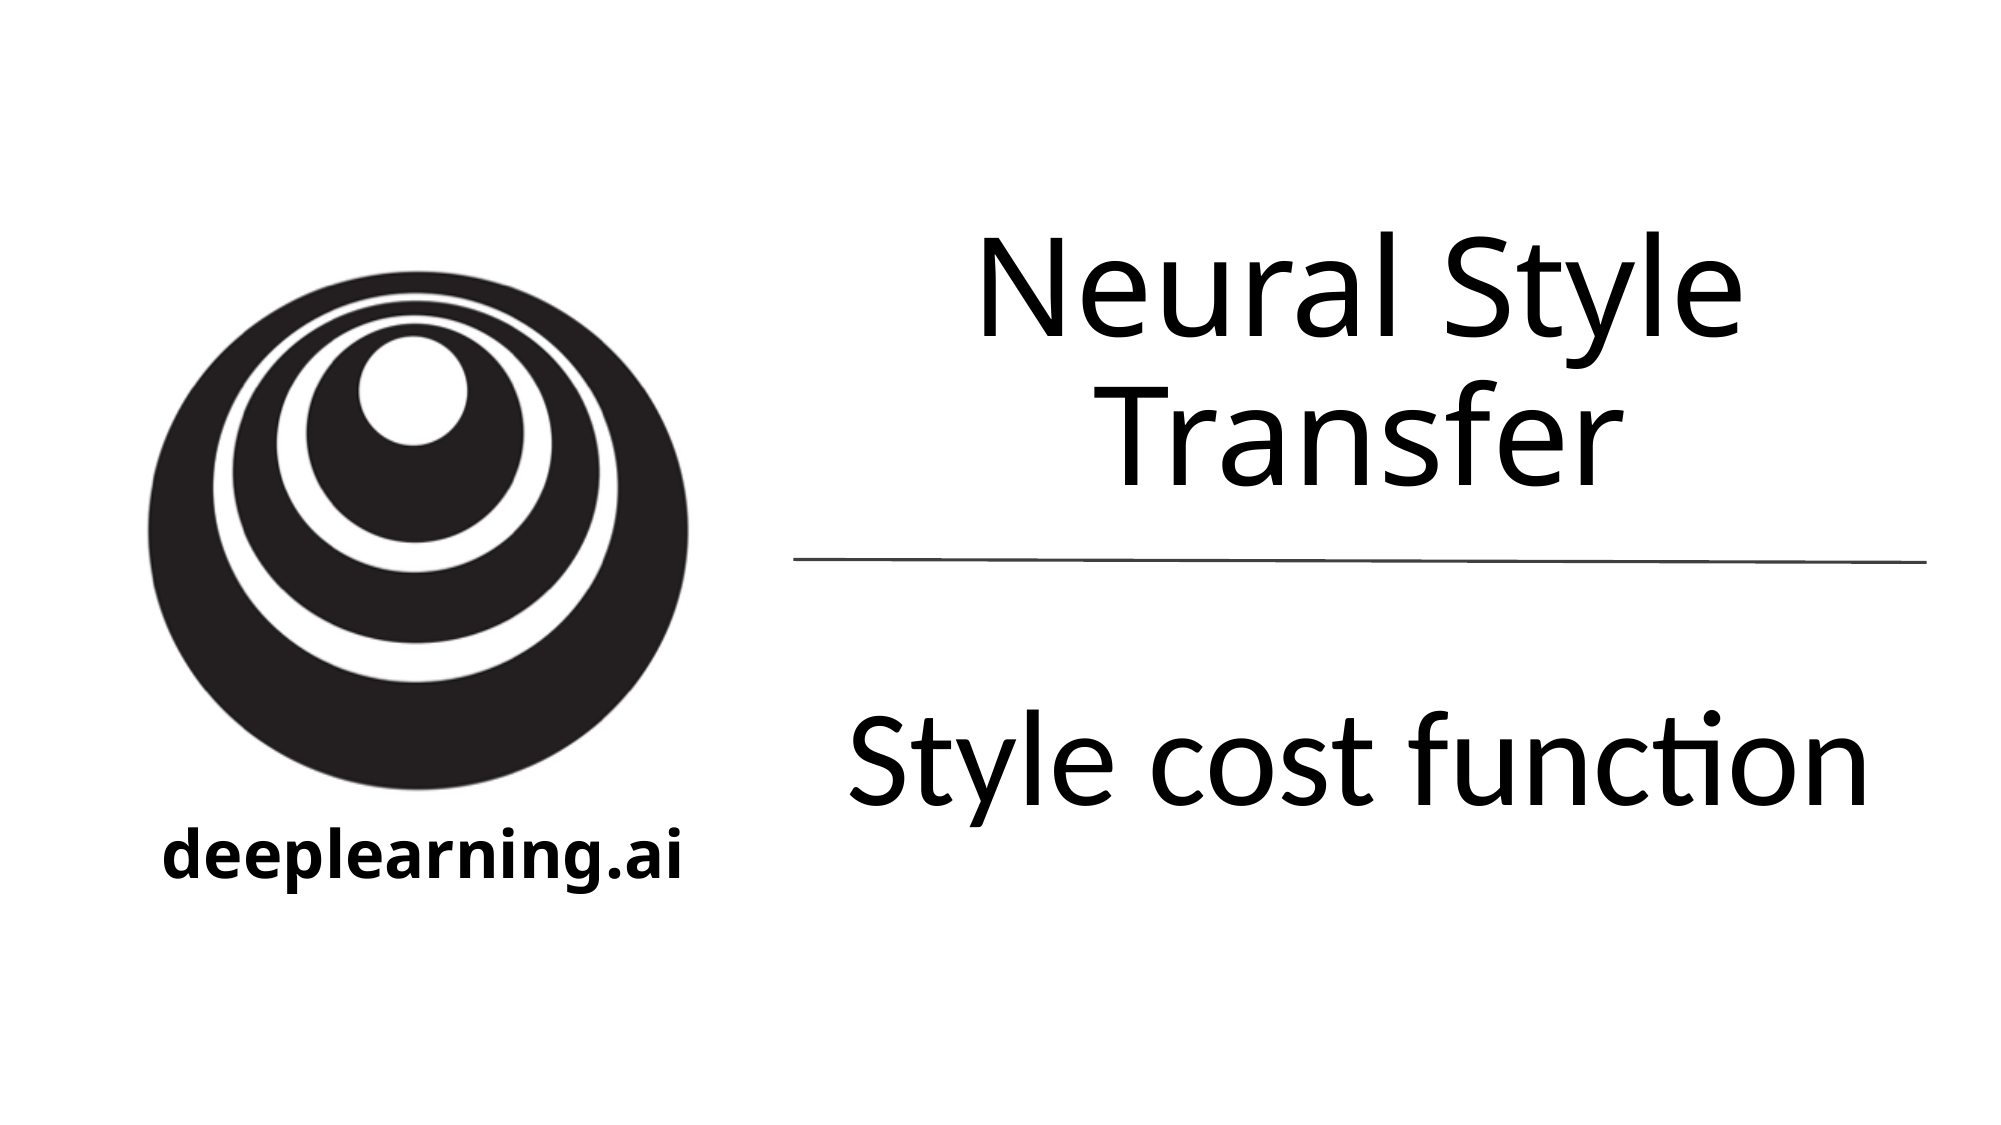

Neural Style Transfer
deeplearning.ai
Style cost function